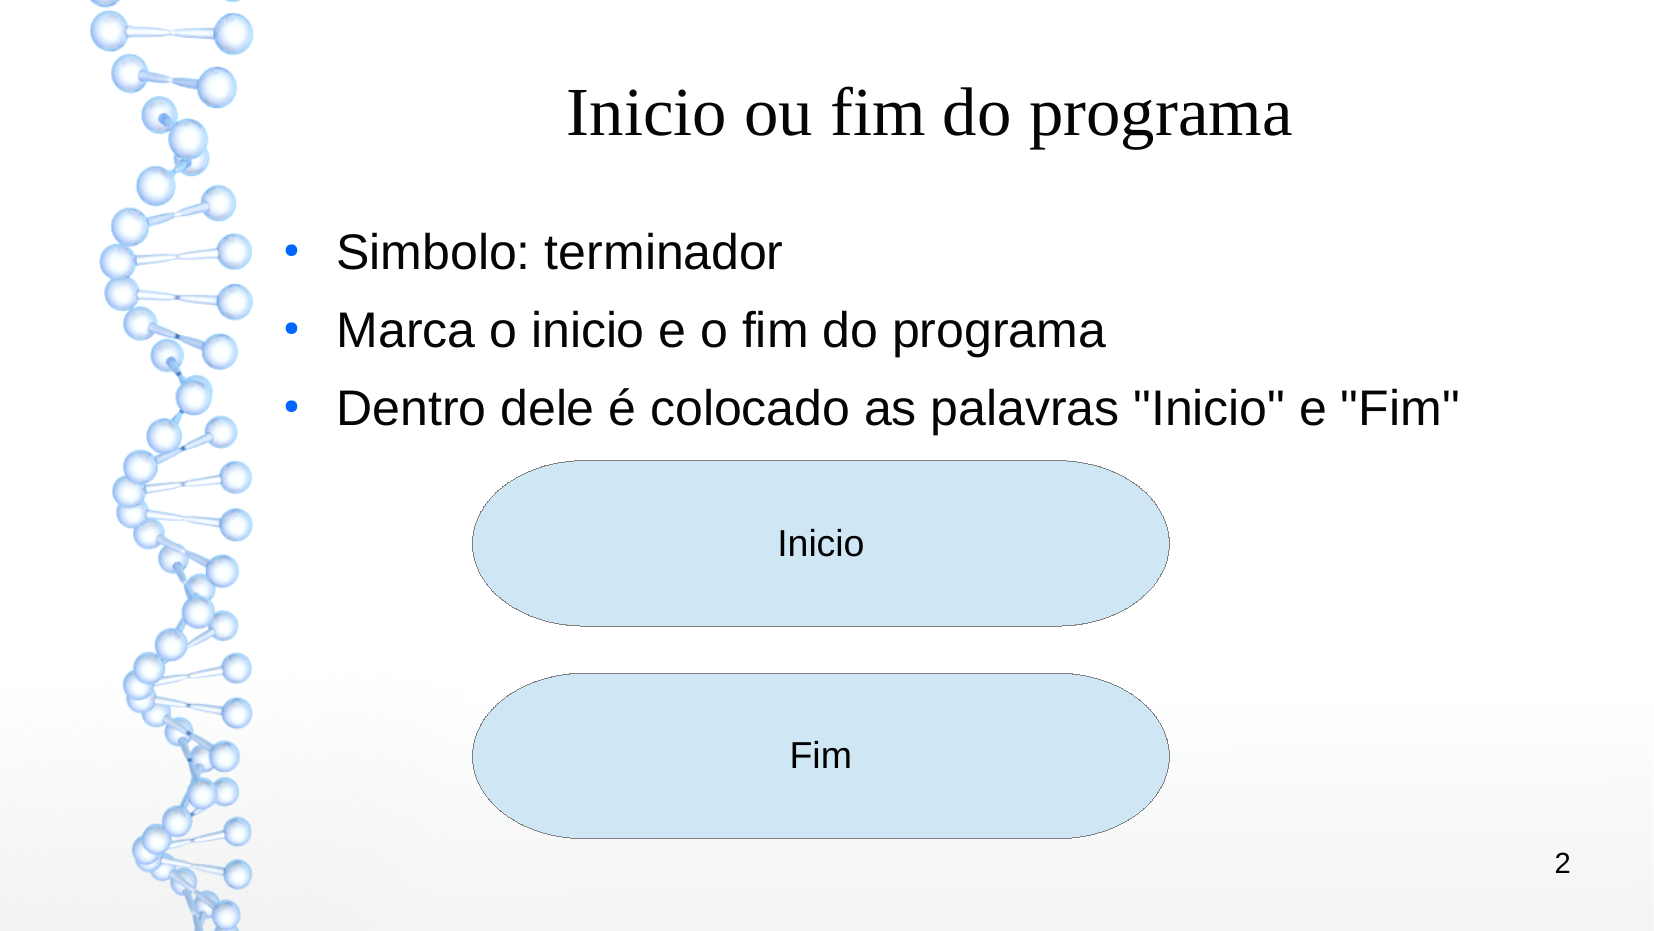

# Inicio ou fim do programa
Simbolo: terminador
Marca o inicio e o fim do programa
Dentro dele é colocado as palavras "Inicio" e "Fim"
Inicio
Fim
2